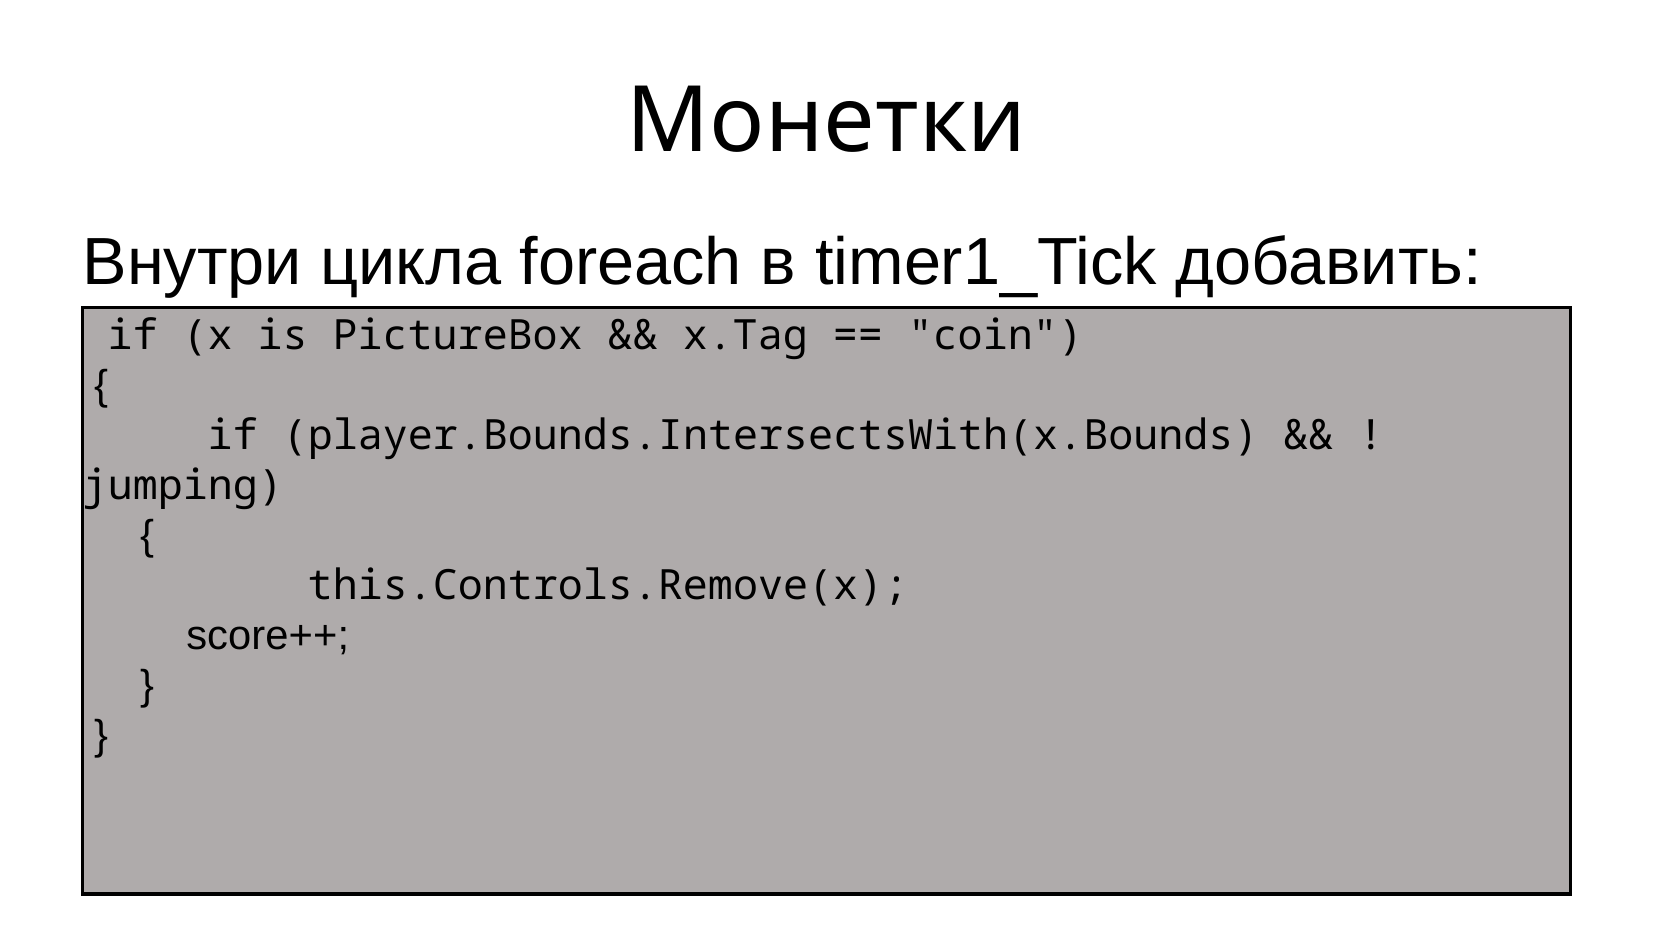

# Монетки
Внутри цикла foreach в timer1_Tick добавить:
 if (x is PictureBox && x.Tag == "coin")
 {
 if (player.Bounds.IntersectsWith(x.Bounds) && !jumping)
 {
 this.Controls.Remove(x);
 score++;
 }
 }